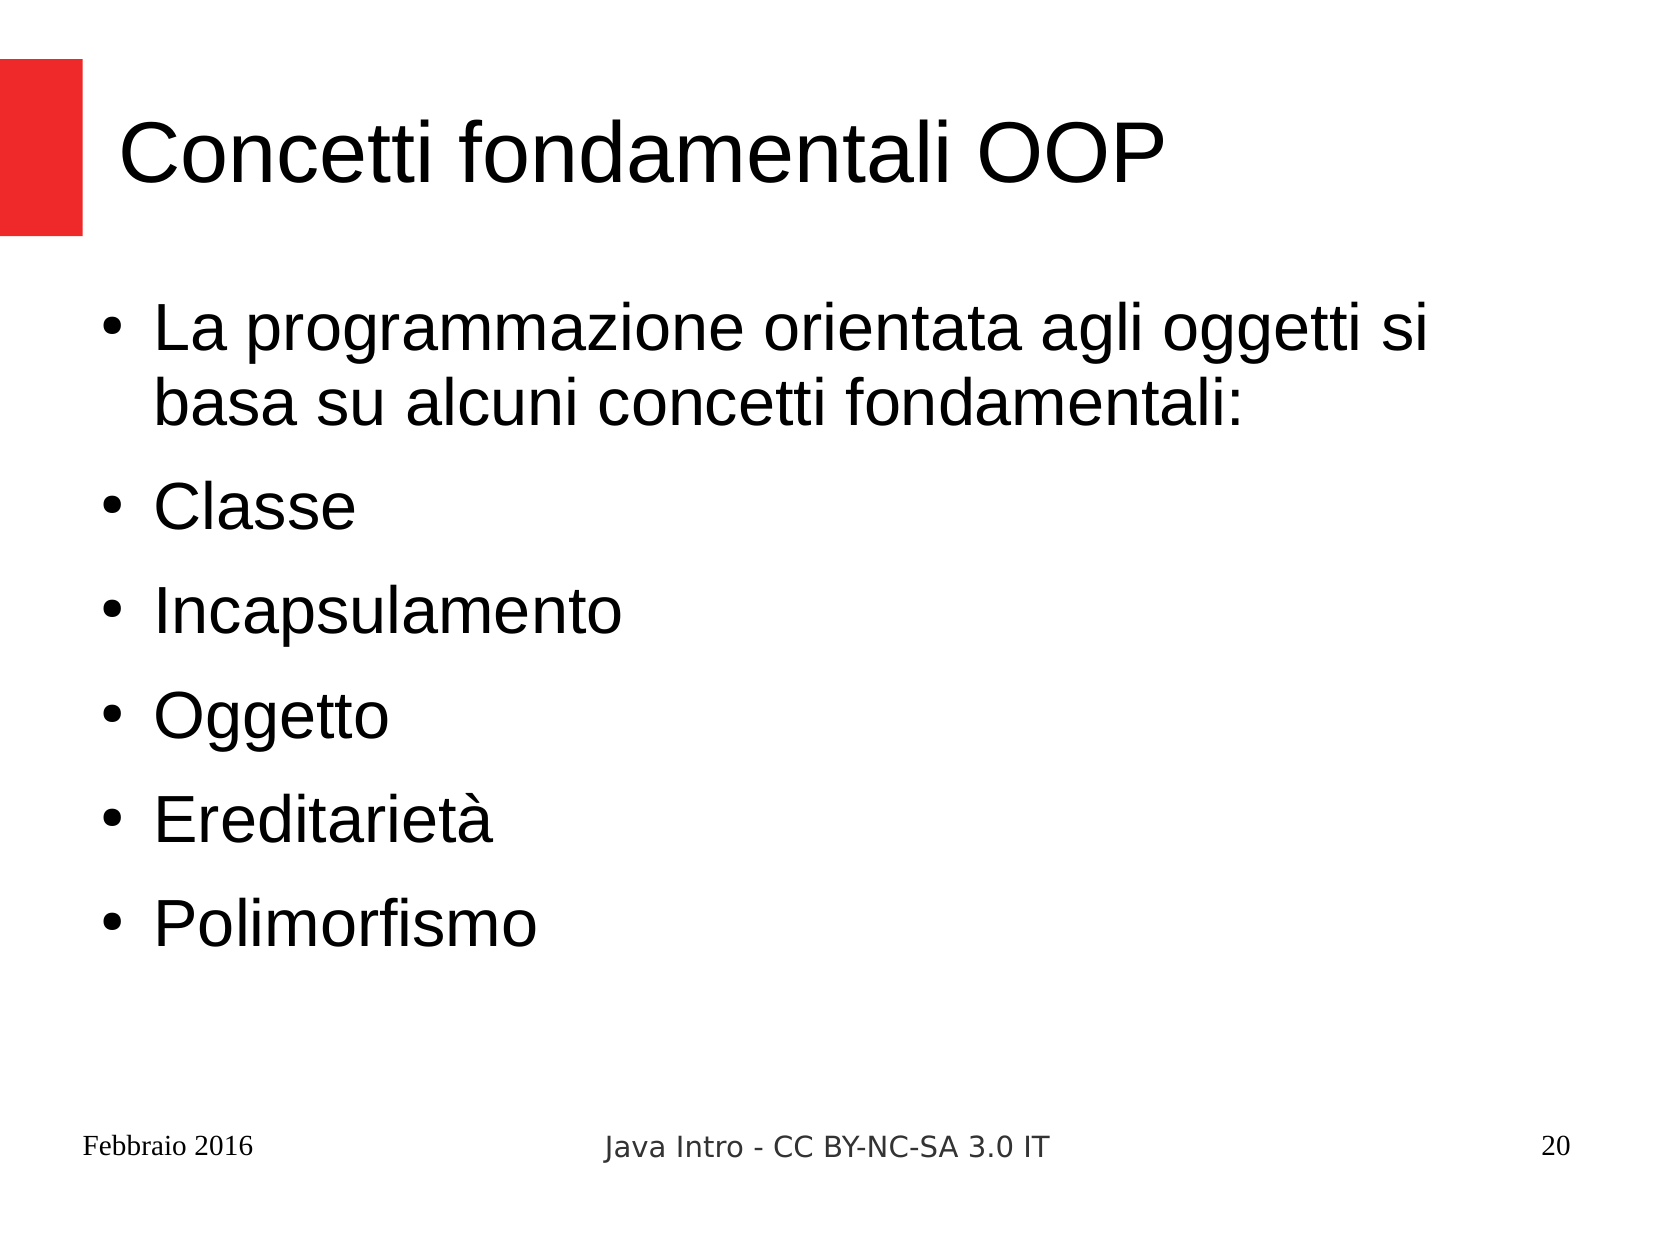

# Concetti fondamentali OOP
La programmazione orientata agli oggetti si basa su alcuni concetti fondamentali:
Classe
Incapsulamento
Oggetto
Ereditarietà
Polimorfismo
Your Date Here
Your Footer Here
20